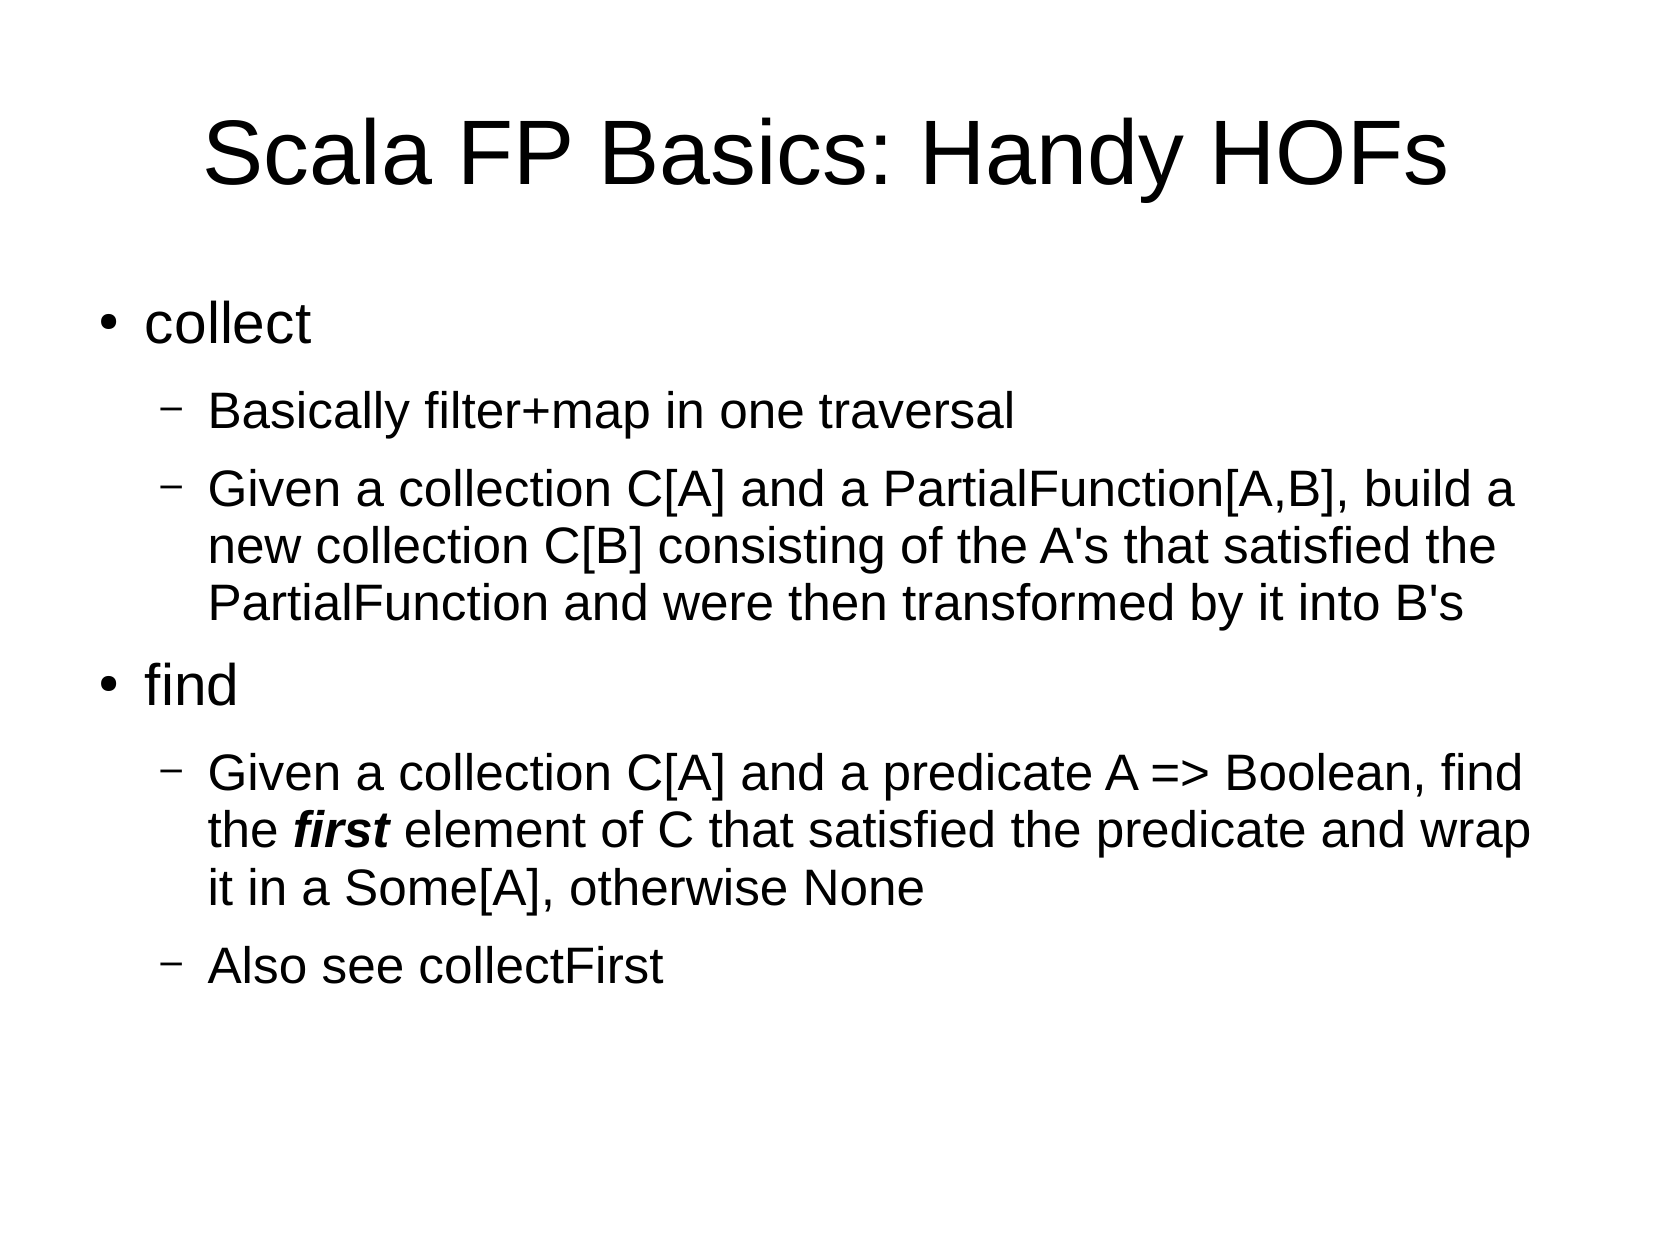

# Scala FP Basics: Handy HOFs
collect
Basically filter+map in one traversal
Given a collection C[A] and a PartialFunction[A,B], build a new collection C[B] consisting of the A's that satisfied the PartialFunction and were then transformed by it into B's
find
Given a collection C[A] and a predicate A => Boolean, find the first element of C that satisfied the predicate and wrap it in a Some[A], otherwise None
Also see collectFirst